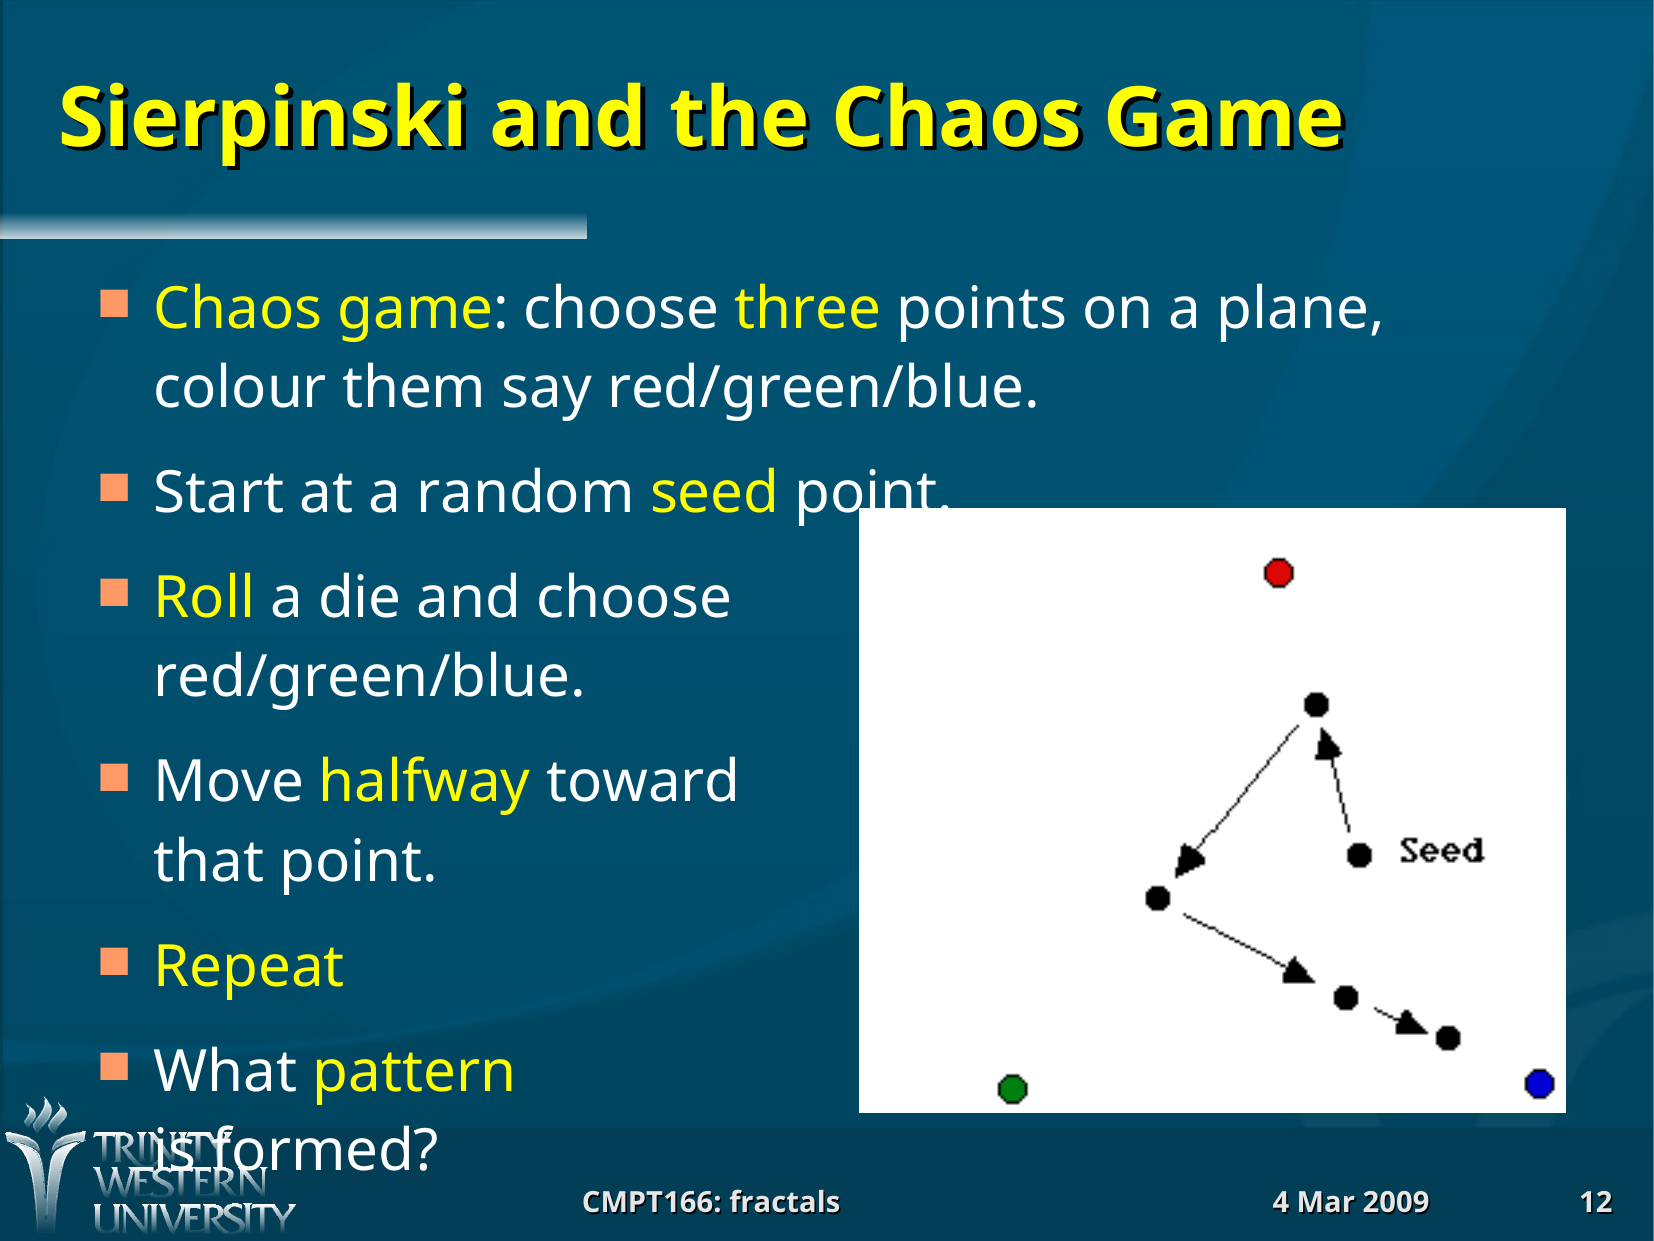

# Sierpinski and the Chaos Game
Chaos game: choose three points on a plane, colour them say red/green/blue.
Start at a random seed point.
Roll a die and choose
red/green/blue.
Move halfway toward
that point.
Repeat
What pattern
is formed?
CMPT166: fractals
4 Mar 2009
12